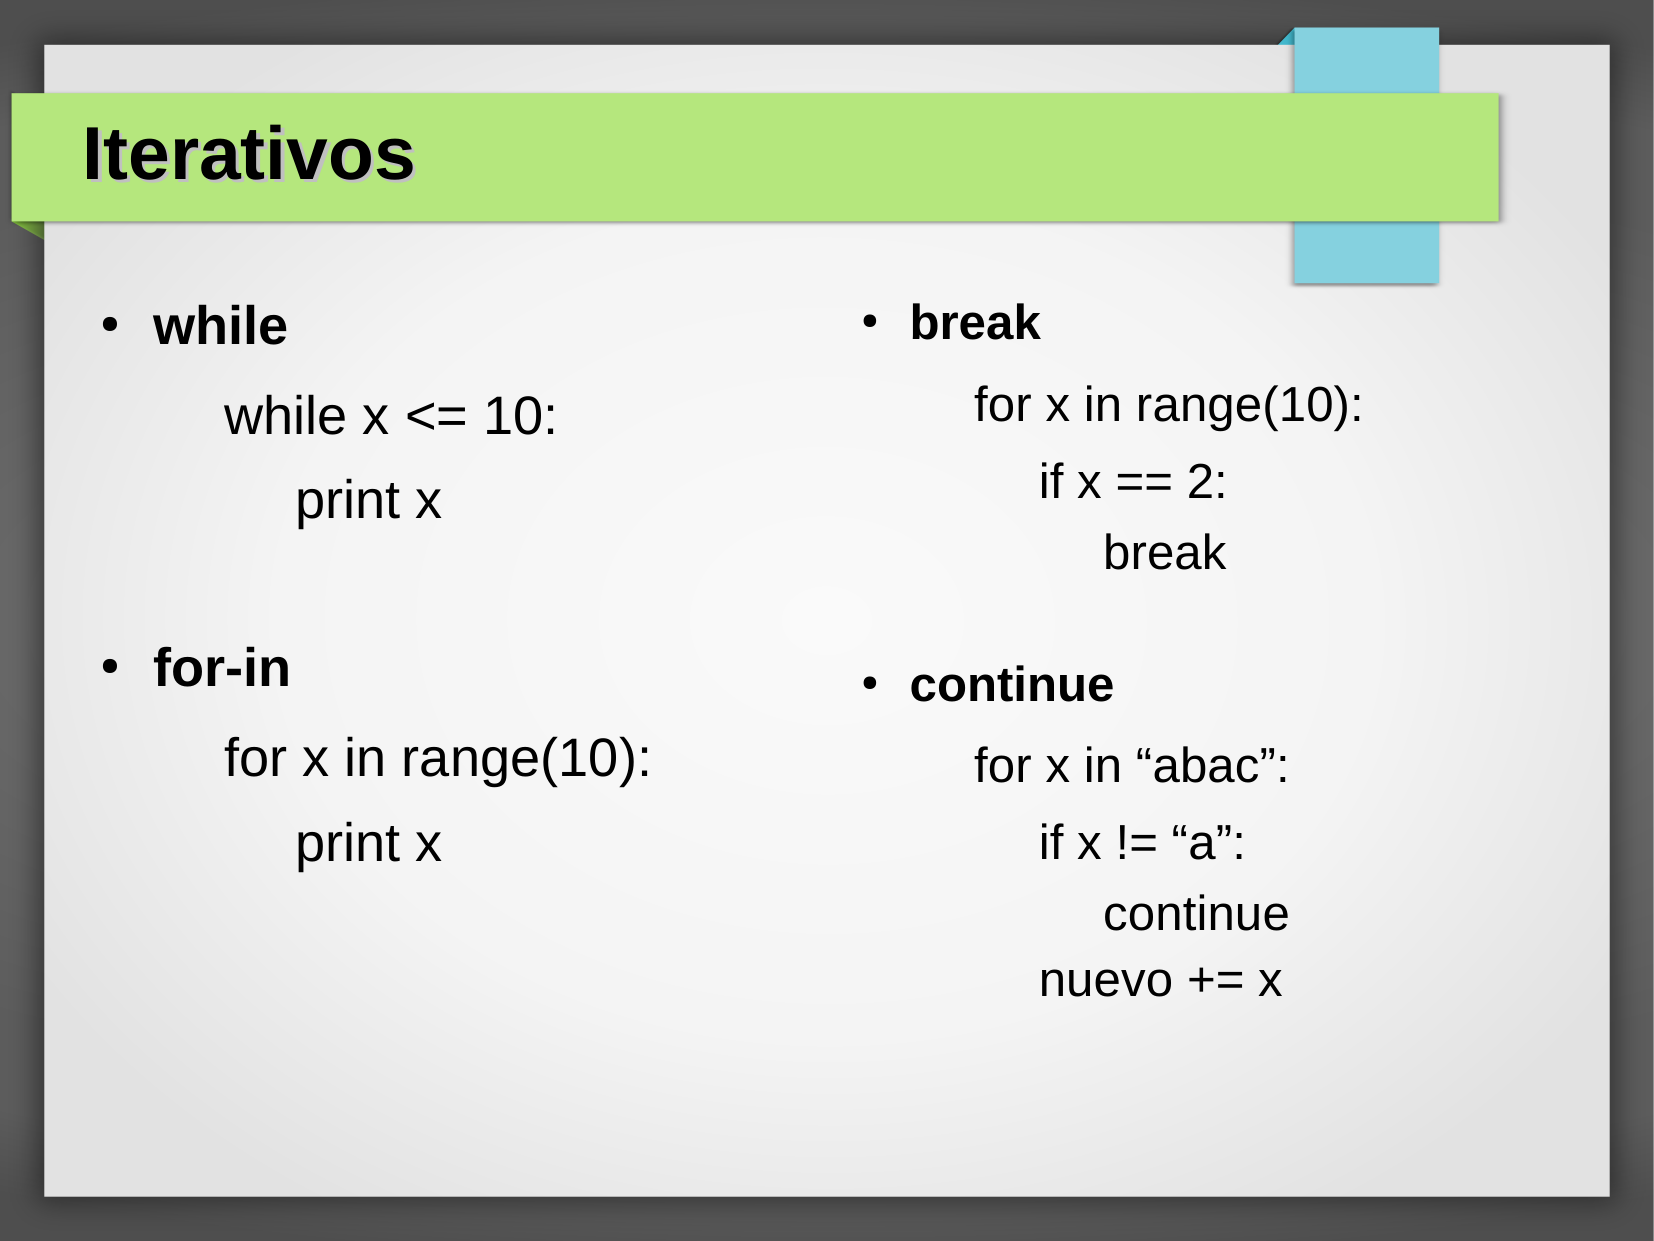

# Iterativos
while
while x <= 10:
print x
for-in
for x in range(10):
print x
break
for x in range(10):
if x == 2:
break
continue
for x in “abac”:
if x != “a”:
continue
nuevo += x